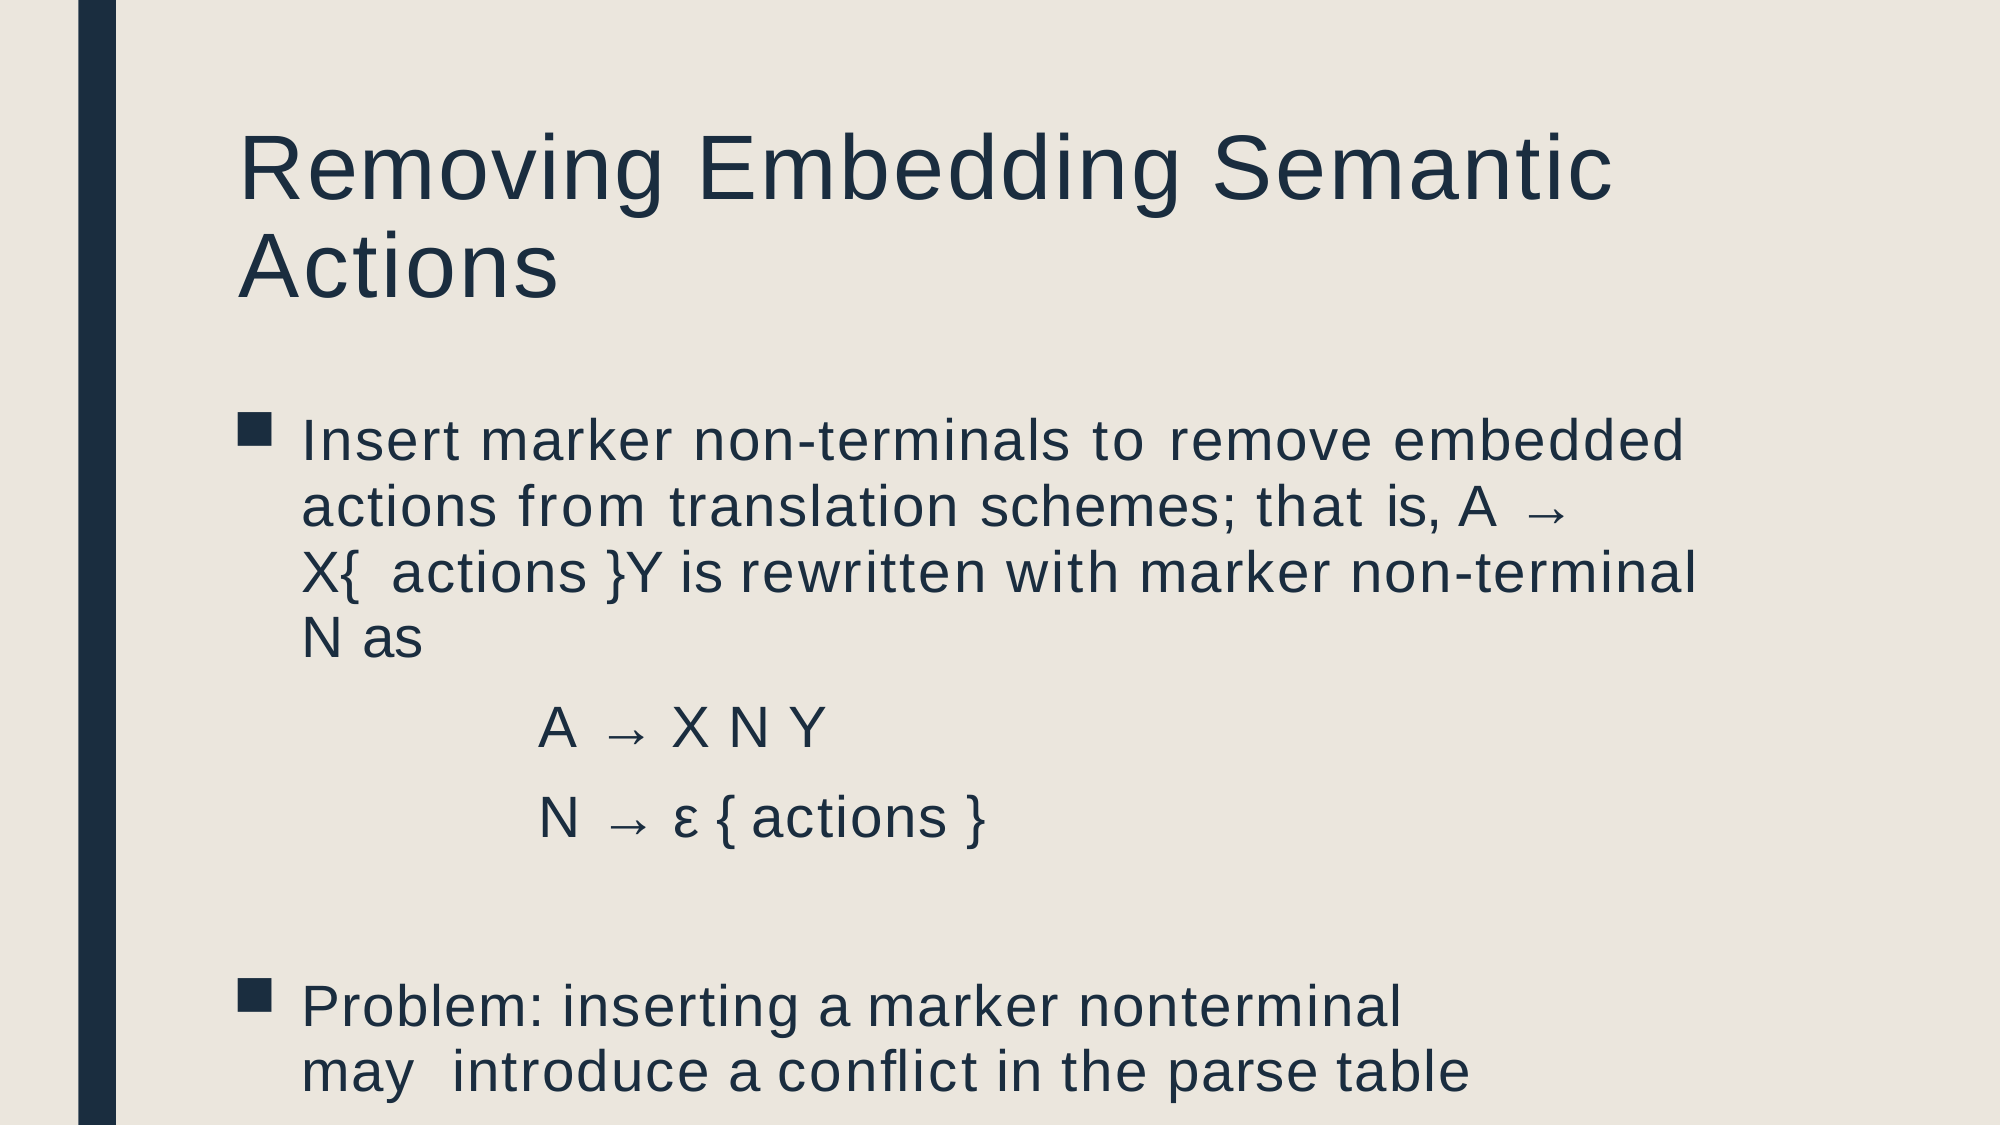

# Removing Embedding Semantic Actions
Insert marker non-terminals to remove embedded actions from translation schemes; that is, A → X{ actions }Y is rewritten with marker non-terminal N as
A → X N Y
N → ε { actions }
Problem: inserting a marker nonterminal may introduce a conﬂict in the parse table